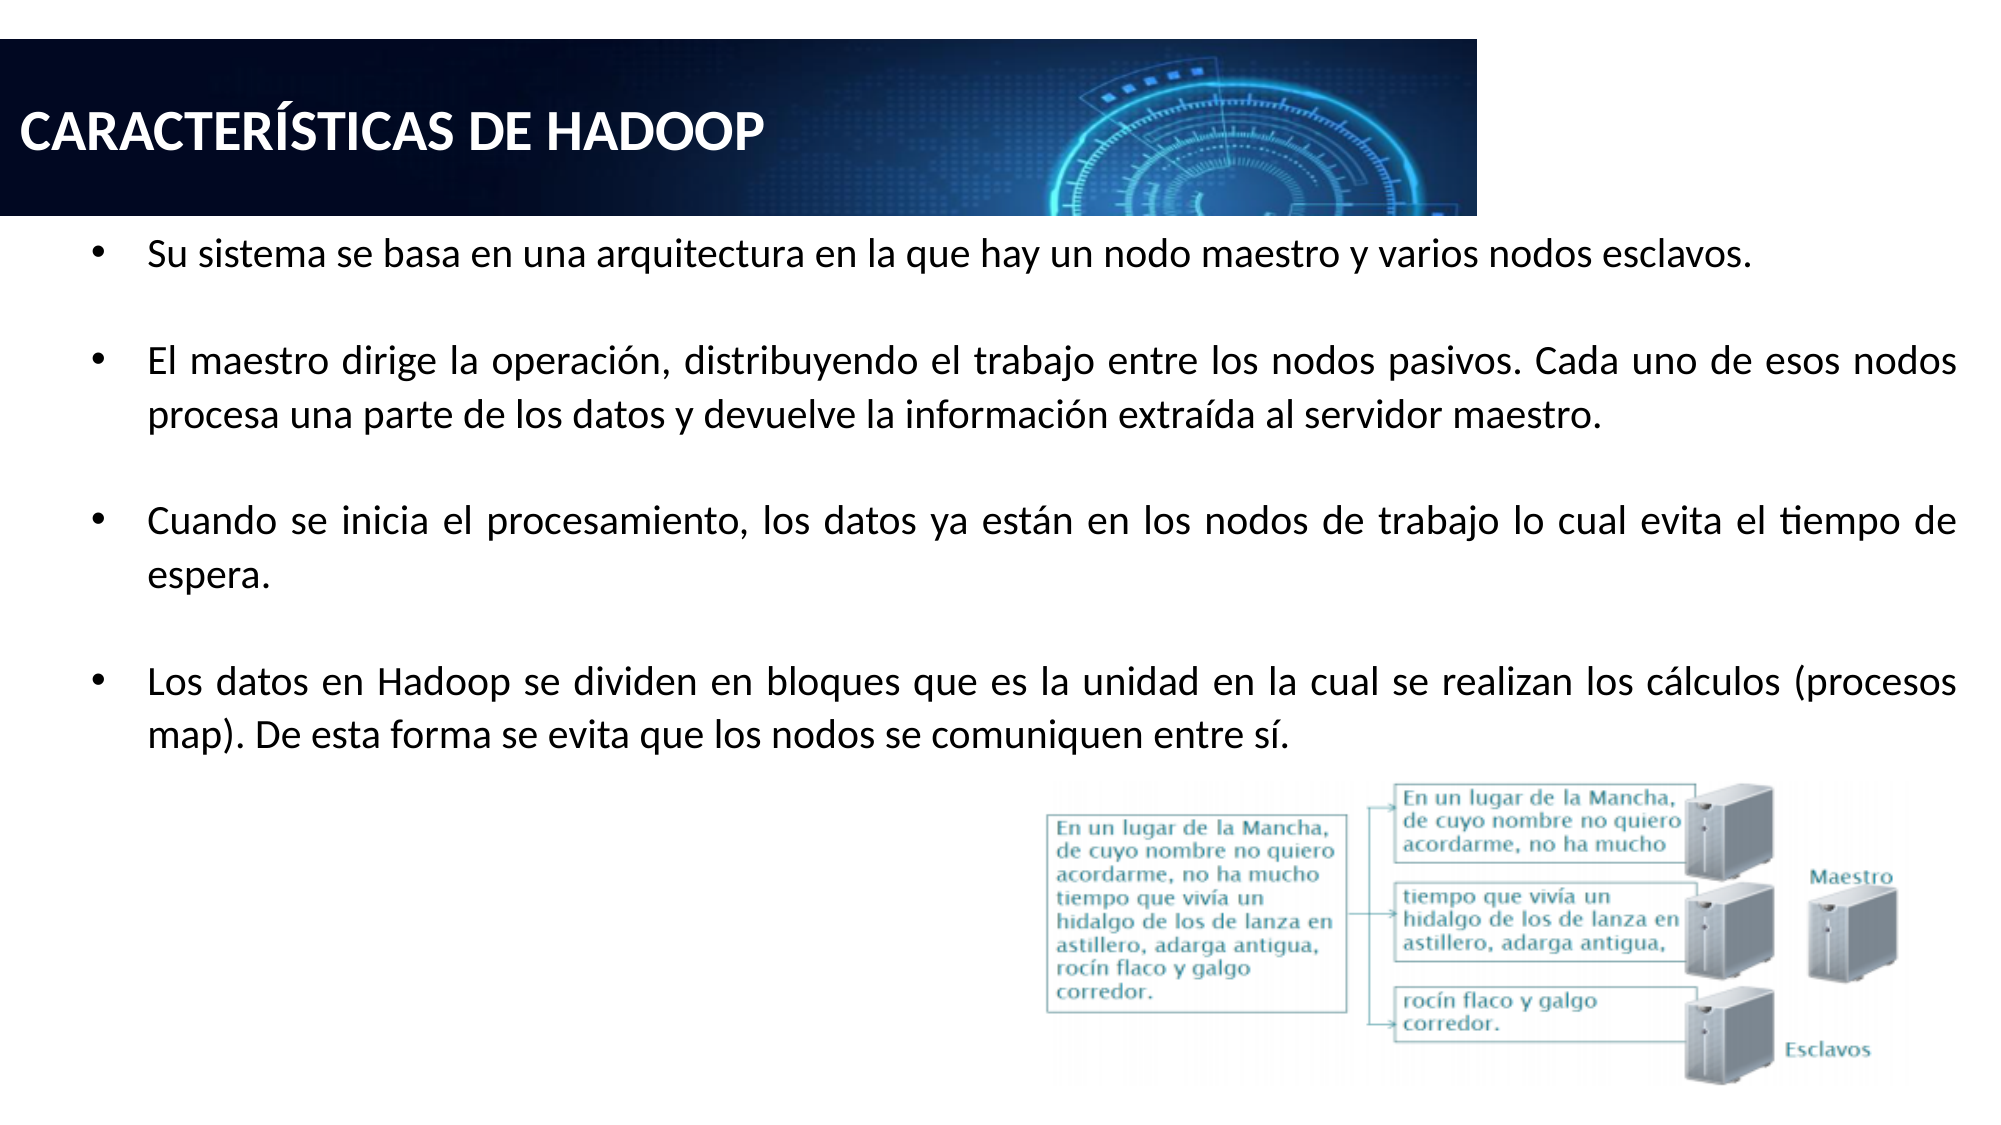

CARACTERÍSTICAS DE HADOOP
Su sistema se basa en una arquitectura en la que hay un nodo maestro y varios nodos esclavos.
El maestro dirige la operación, distribuyendo el trabajo entre los nodos pasivos. Cada uno de esos nodos procesa una parte de los datos y devuelve la información extraída al servidor maestro.
Cuando se inicia el procesamiento, los datos ya están en los nodos de trabajo lo cual evita el tiempo de espera.
Los datos en Hadoop se dividen en bloques que es la unidad en la cual se realizan los cálculos (procesos map). De esta forma se evita que los nodos se comuniquen entre sí.